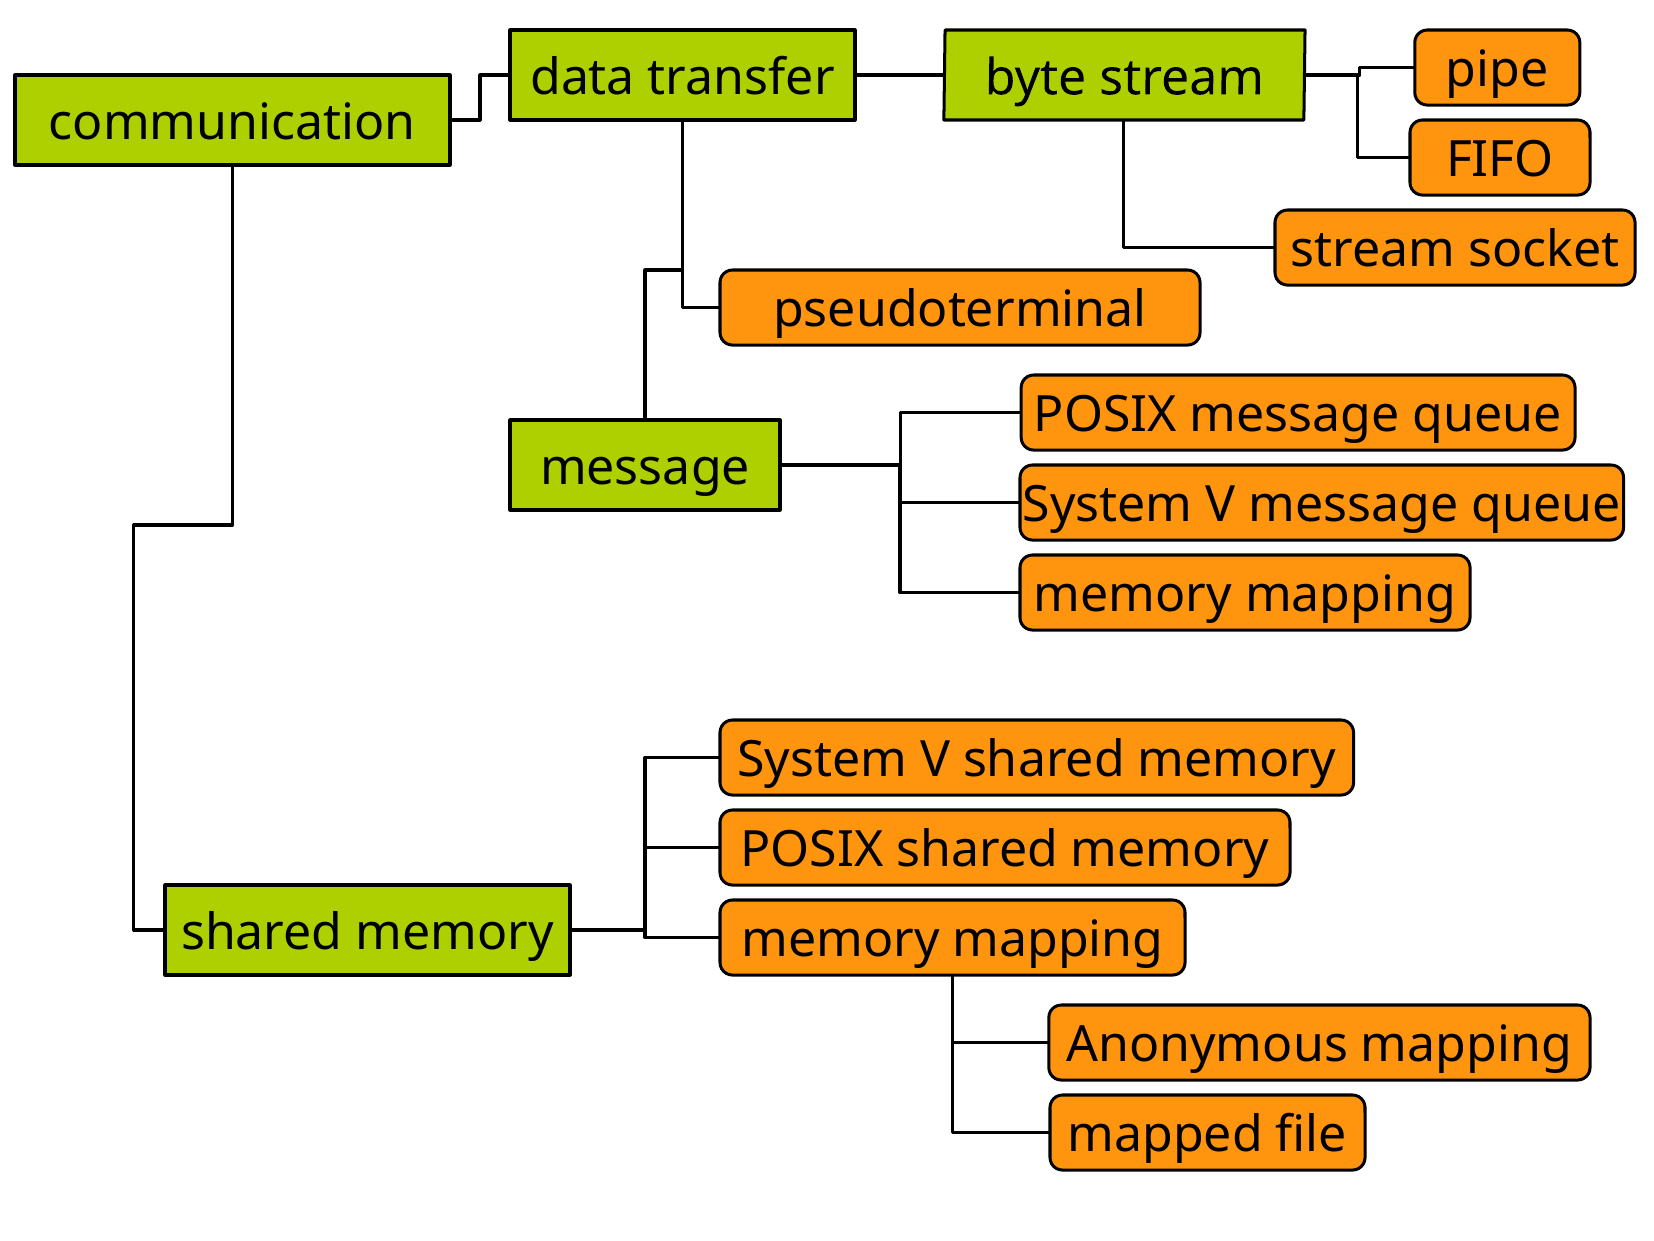

data transfer
byte stream
pipe
communication
FIFO
stream socket
pseudoterminal
POSIX message queue
message
System V message queue
memory mapping
System V shared memory
POSIX shared memory
shared memory
memory mapping
Anonymous mapping
mapped file